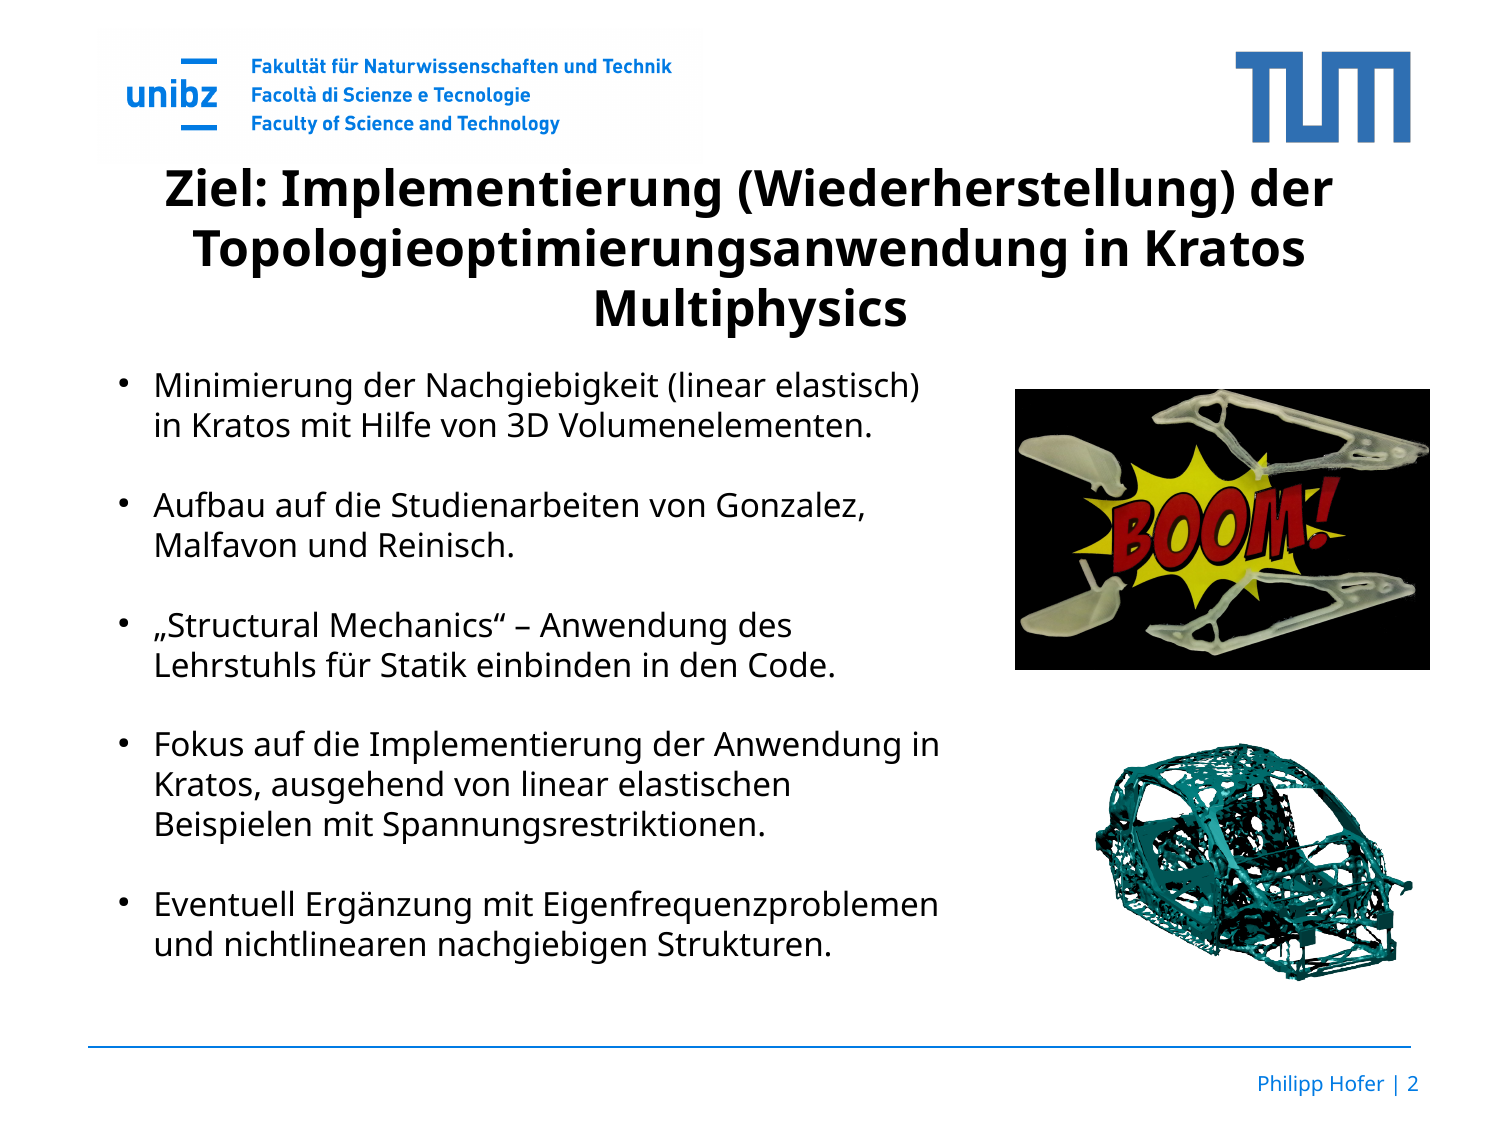

Ziel: Implementierung (Wiederherstellung) der Topologieoptimierungsanwendung in Kratos Multiphysics
Minimierung der Nachgiebigkeit (linear elastisch) in Kratos mit Hilfe von 3D Volumenelementen.
Aufbau auf die Studienarbeiten von Gonzalez, Malfavon und Reinisch.
„Structural Mechanics“ – Anwendung des Lehrstuhls für Statik einbinden in den Code.
Fokus auf die Implementierung der Anwendung in Kratos, ausgehend von linear elastischen Beispielen mit Spannungsrestriktionen.
Eventuell Ergänzung mit Eigenfrequenzproblemen und nichtlinearen nachgiebigen Strukturen.